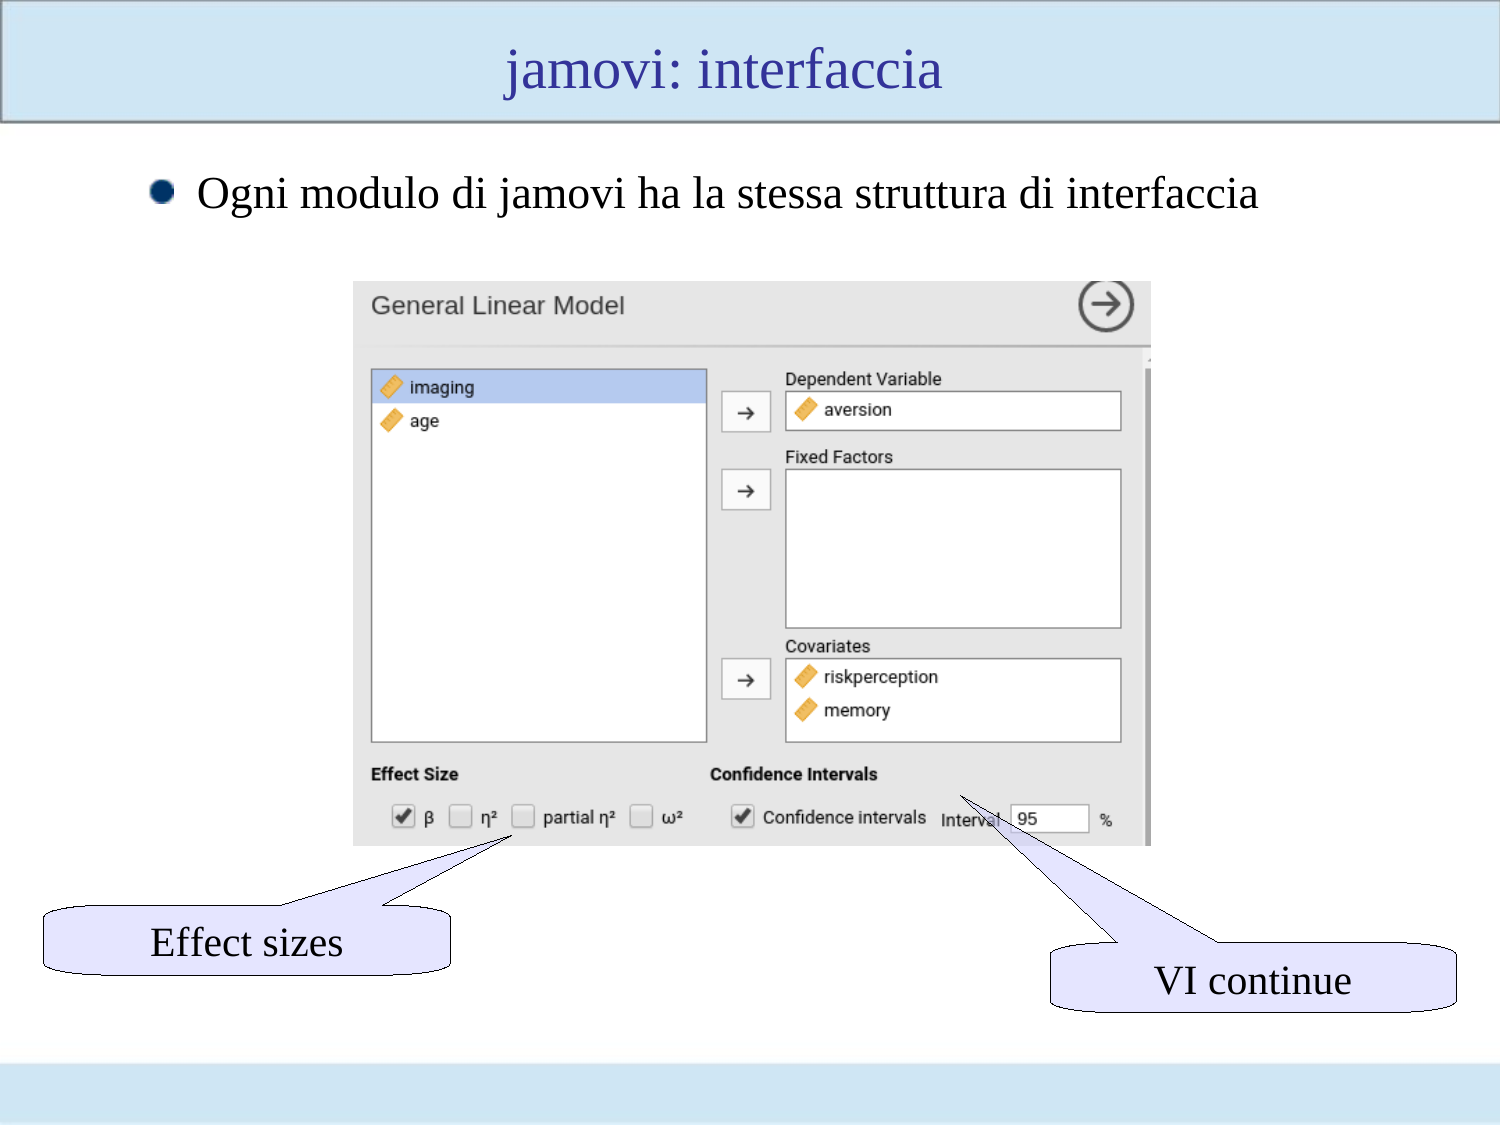

# jamovi: interfaccia
 Ogni modulo di jamovi ha la stessa struttura di interfaccia
Effect sizes
VI continue
92